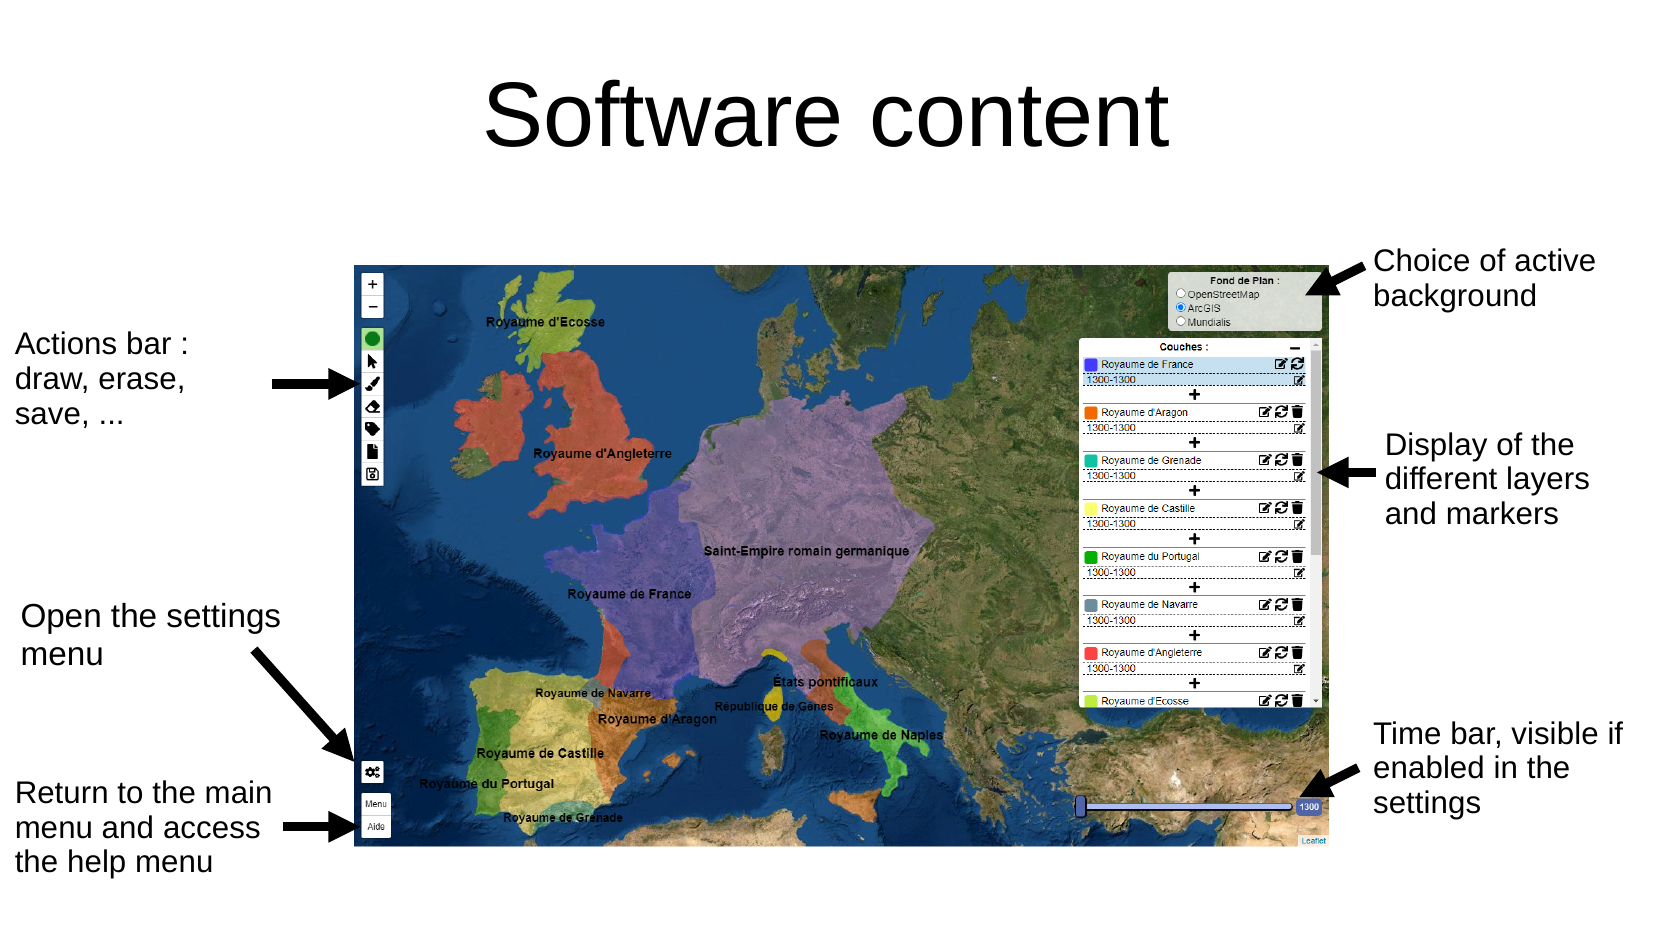

# Software content
Choice of active background
Actions bar :
draw, erase, save, ...
Display of the different layers and markers
Open the settings menu
Time bar, visible if enabled in the settings
Return to the main menu and access the help menu